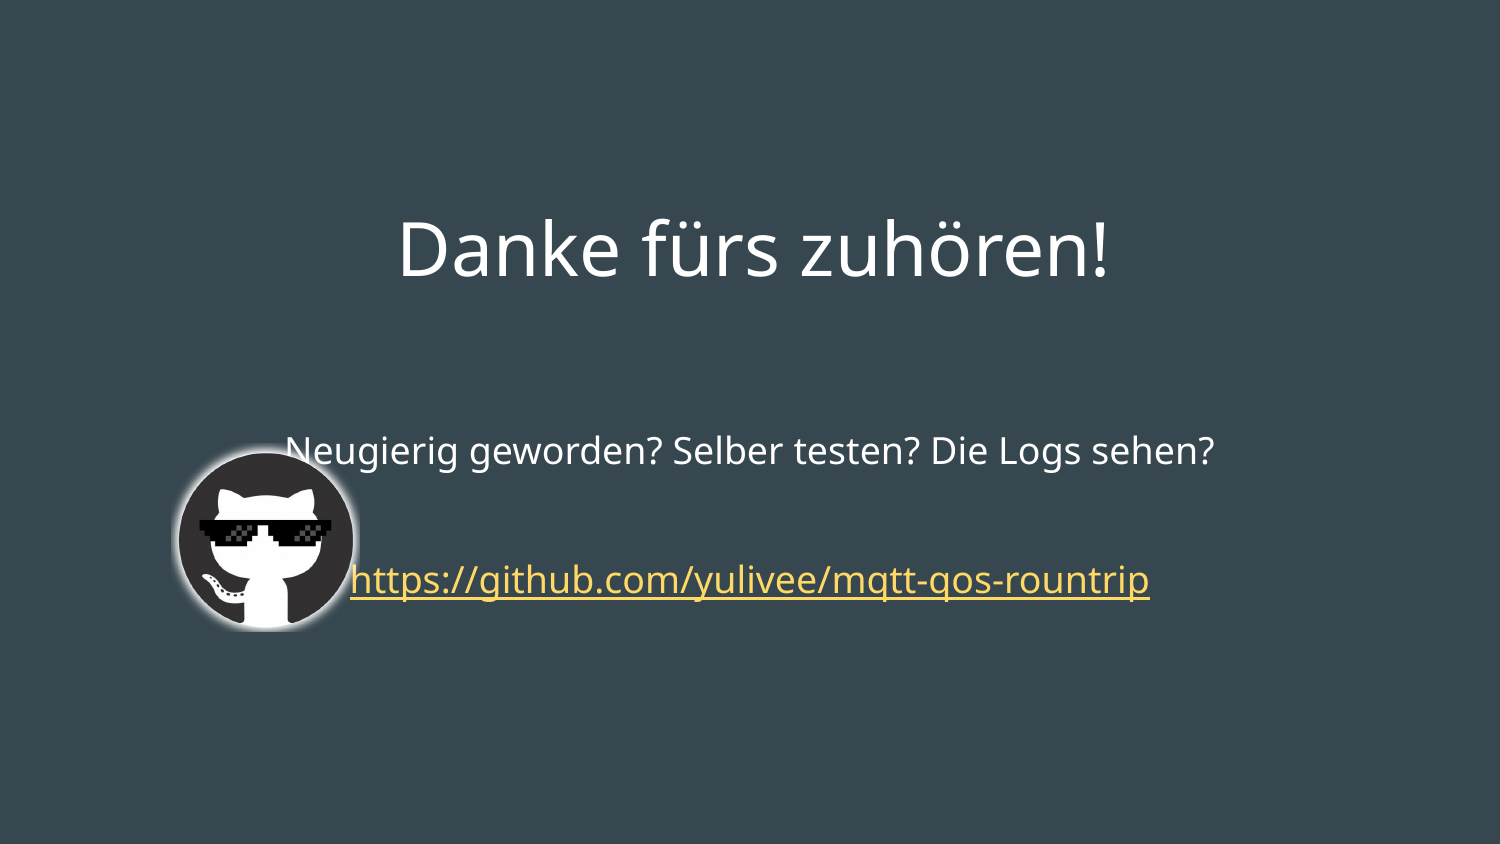

# Danke fürs zuhören!
Neugierig geworden? Selber testen? Die Logs sehen?
https://github.com/yulivee/mqtt-qos-rountrip